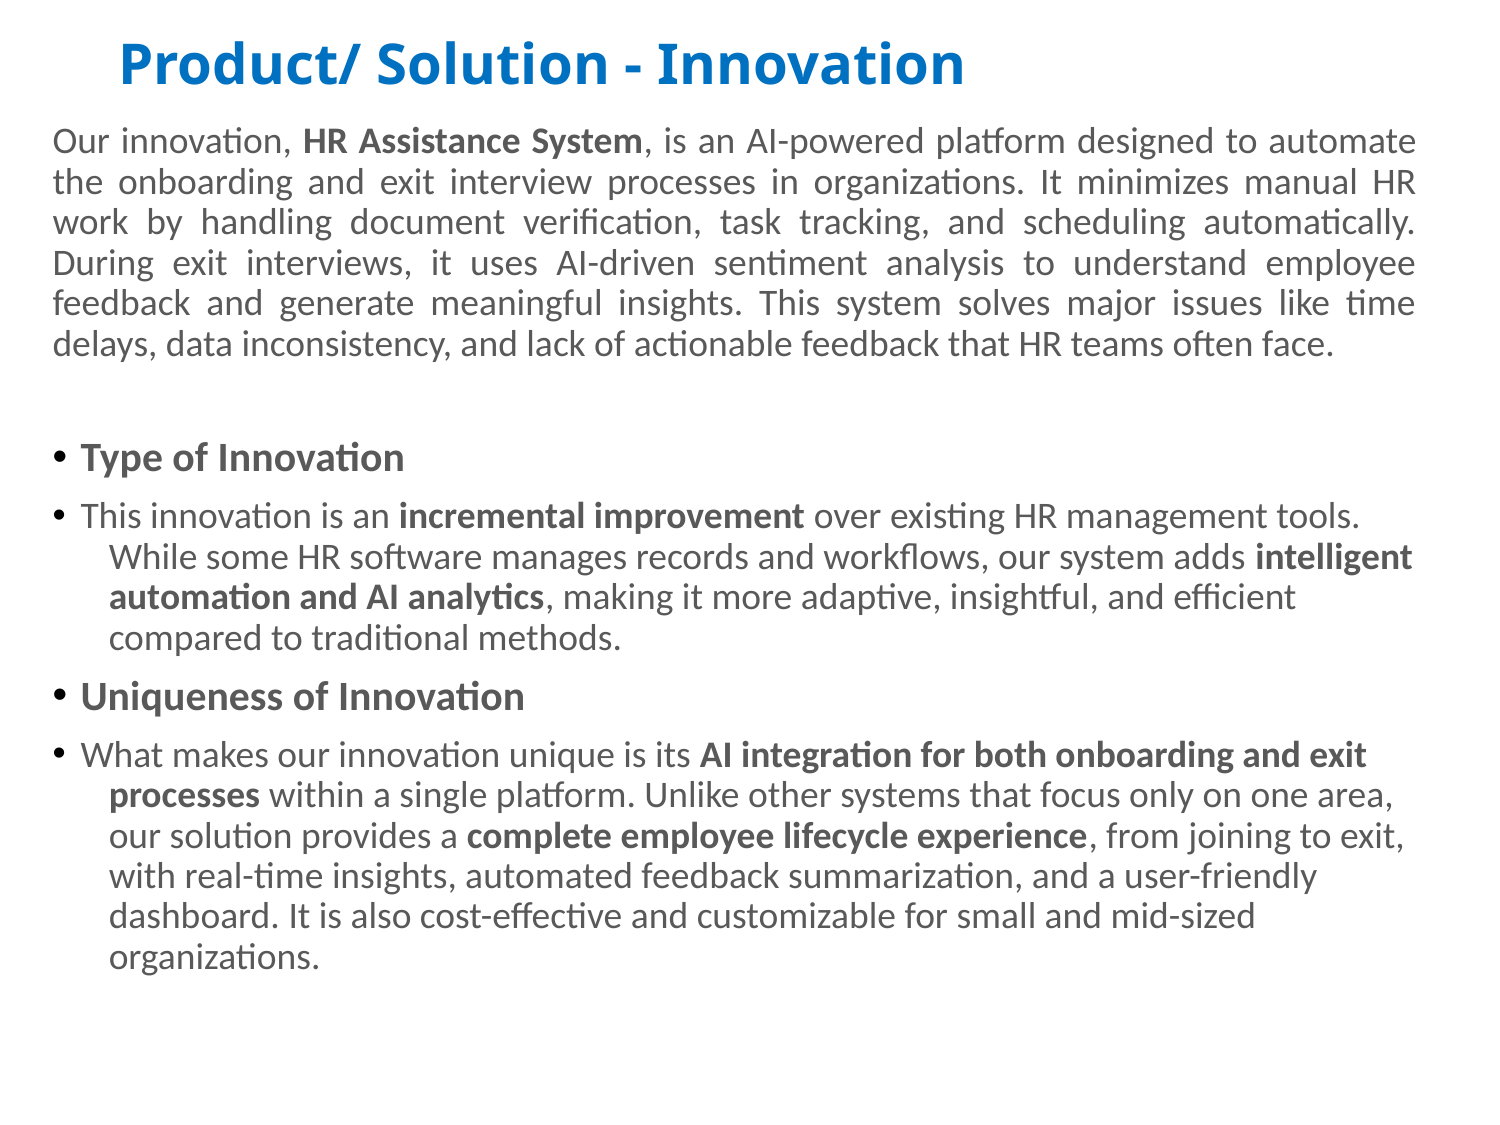

# Product/ Solution - Innovation
Our innovation, HR Assistance System, is an AI-powered platform designed to automate the onboarding and exit interview processes in organizations. It minimizes manual HR work by handling document verification, task tracking, and scheduling automatically. During exit interviews, it uses AI-driven sentiment analysis to understand employee feedback and generate meaningful insights. This system solves major issues like time delays, data inconsistency, and lack of actionable feedback that HR teams often face.
Type of Innovation
This innovation is an incremental improvement over existing HR management tools. While some HR software manages records and workflows, our system adds intelligent automation and AI analytics, making it more adaptive, insightful, and efficient compared to traditional methods.
Uniqueness of Innovation
What makes our innovation unique is its AI integration for both onboarding and exit processes within a single platform. Unlike other systems that focus only on one area, our solution provides a complete employee lifecycle experience, from joining to exit, with real-time insights, automated feedback summarization, and a user-friendly dashboard. It is also cost-effective and customizable for small and mid-sized organizations.